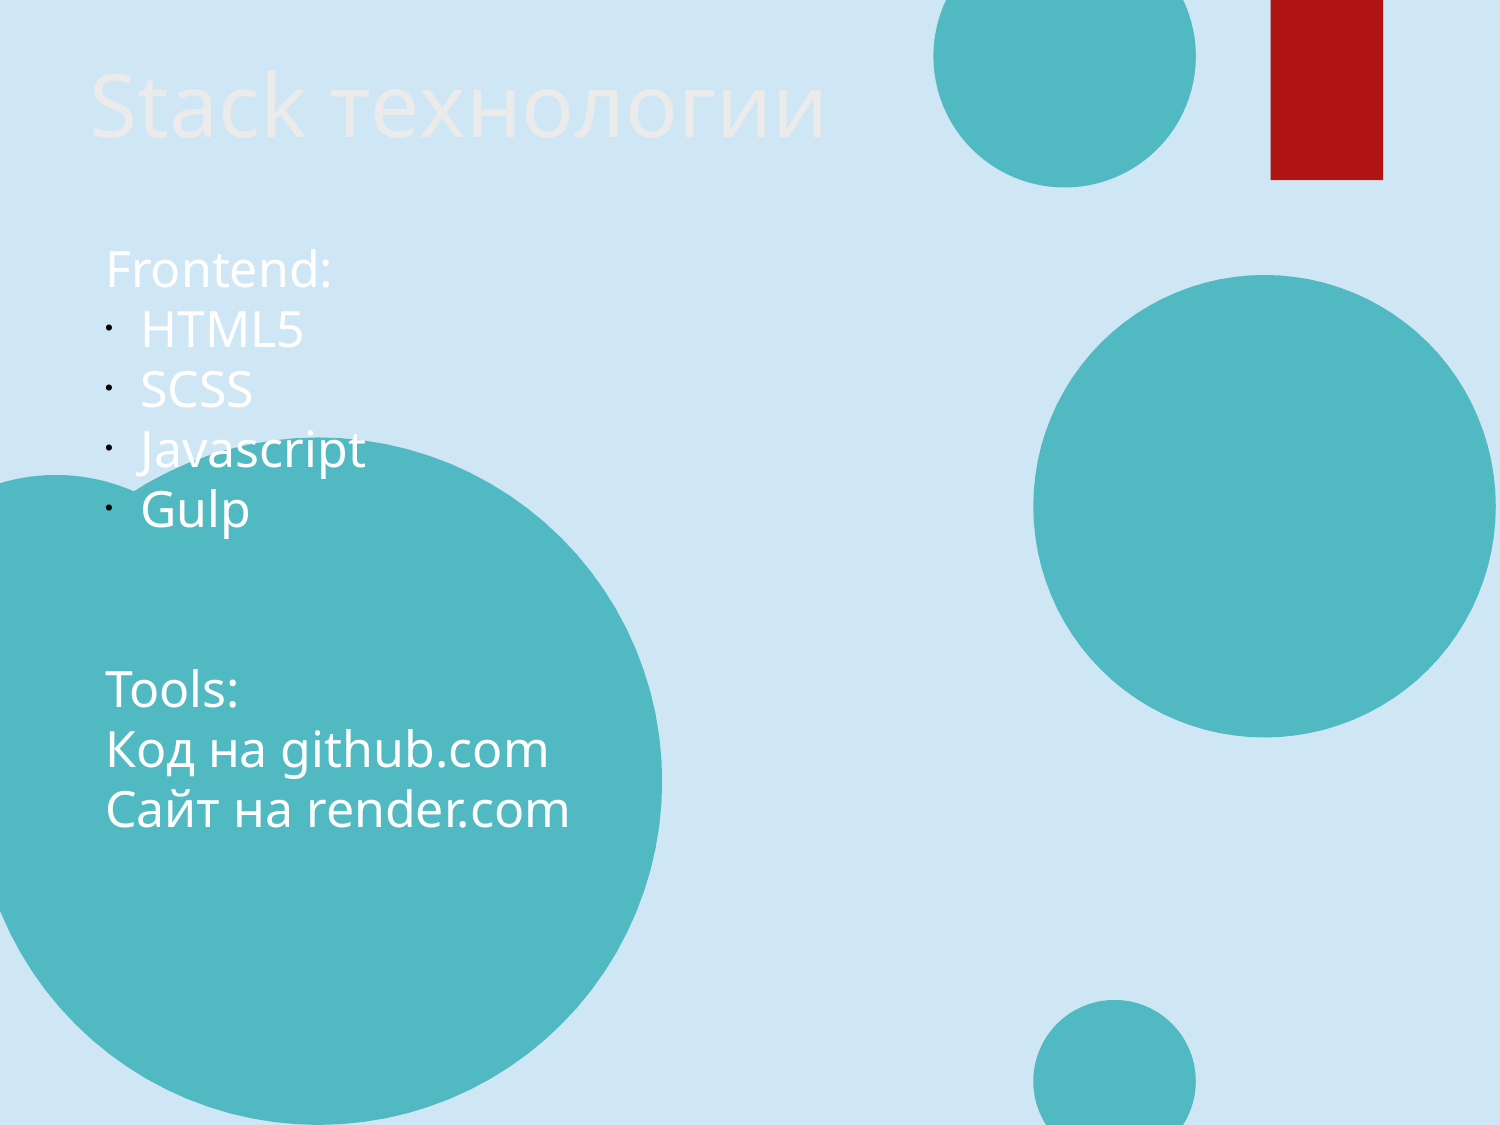

# Stack технологии
Frontend:
HTML5
SCSS
Javascript
Gulp
Tools:
Код на github.com
Сайт на render.com